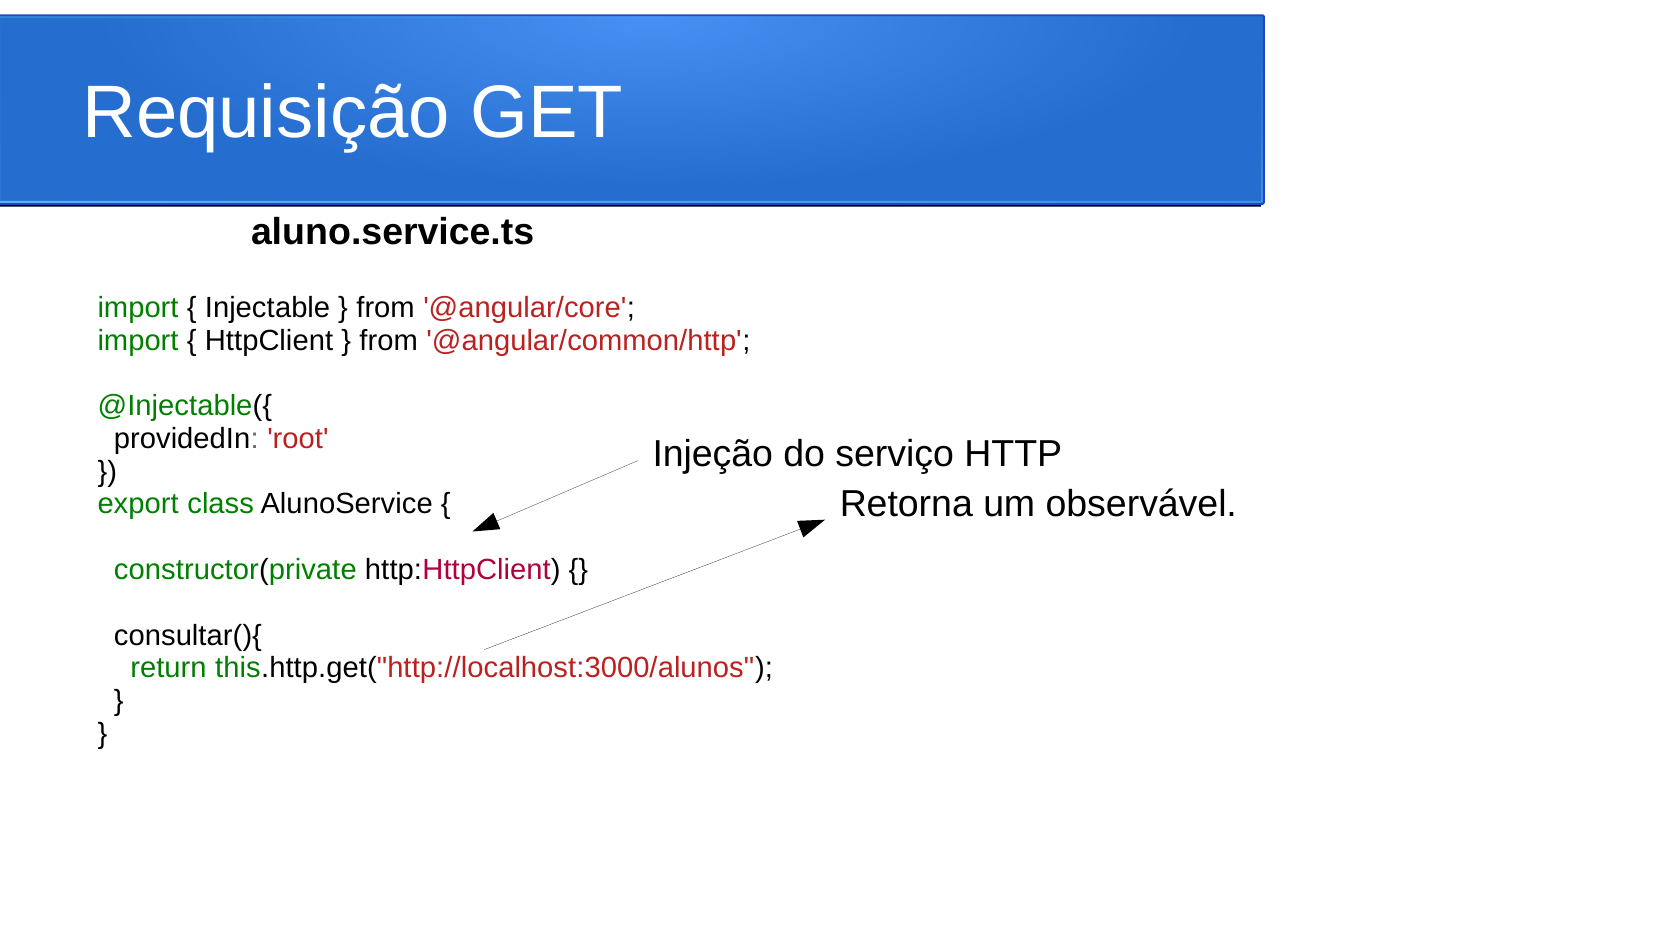

# Requisição GET
aluno.service.ts
import { Injectable } from '@angular/core';
import { HttpClient } from '@angular/common/http';
@Injectable({
 providedIn: 'root'
})
export class AlunoService {
 constructor(private http:HttpClient) {}
 consultar(){
 return this.http.get("http://localhost:3000/alunos");
 }
}
Injeção do serviço HTTP
Retorna um observável.